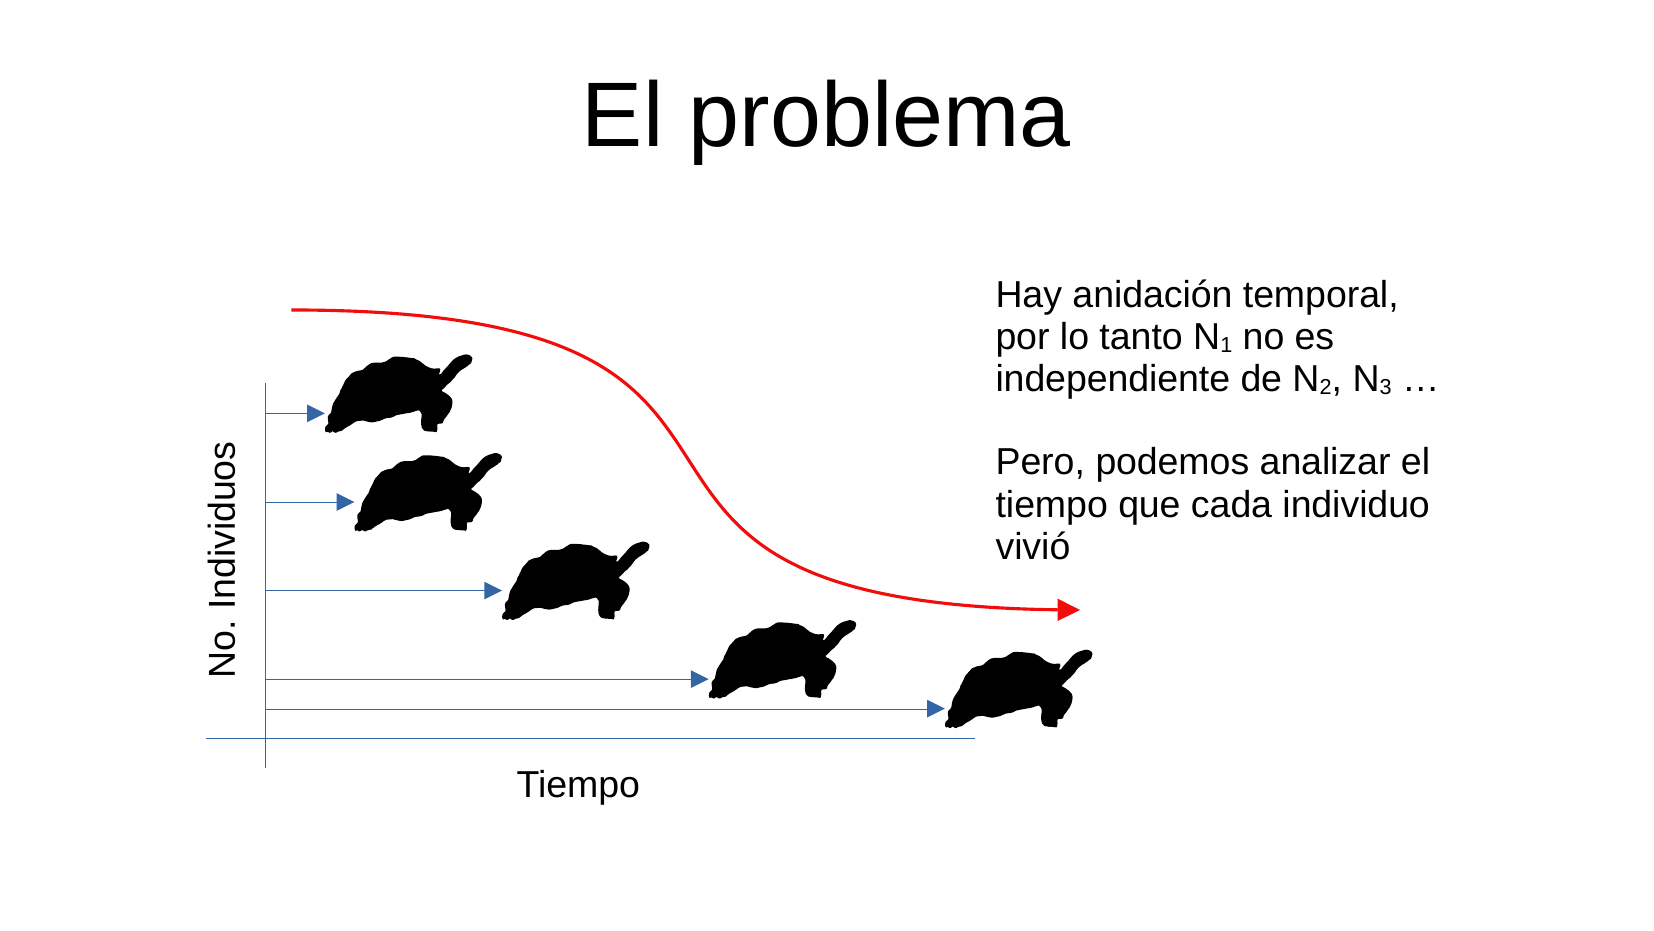

# El problema
Hay anidación temporal, por lo tanto N1 no es independiente de N2, N3 …
Pero, podemos analizar el tiempo que cada individuo vivió
No. Individuos
Tiempo